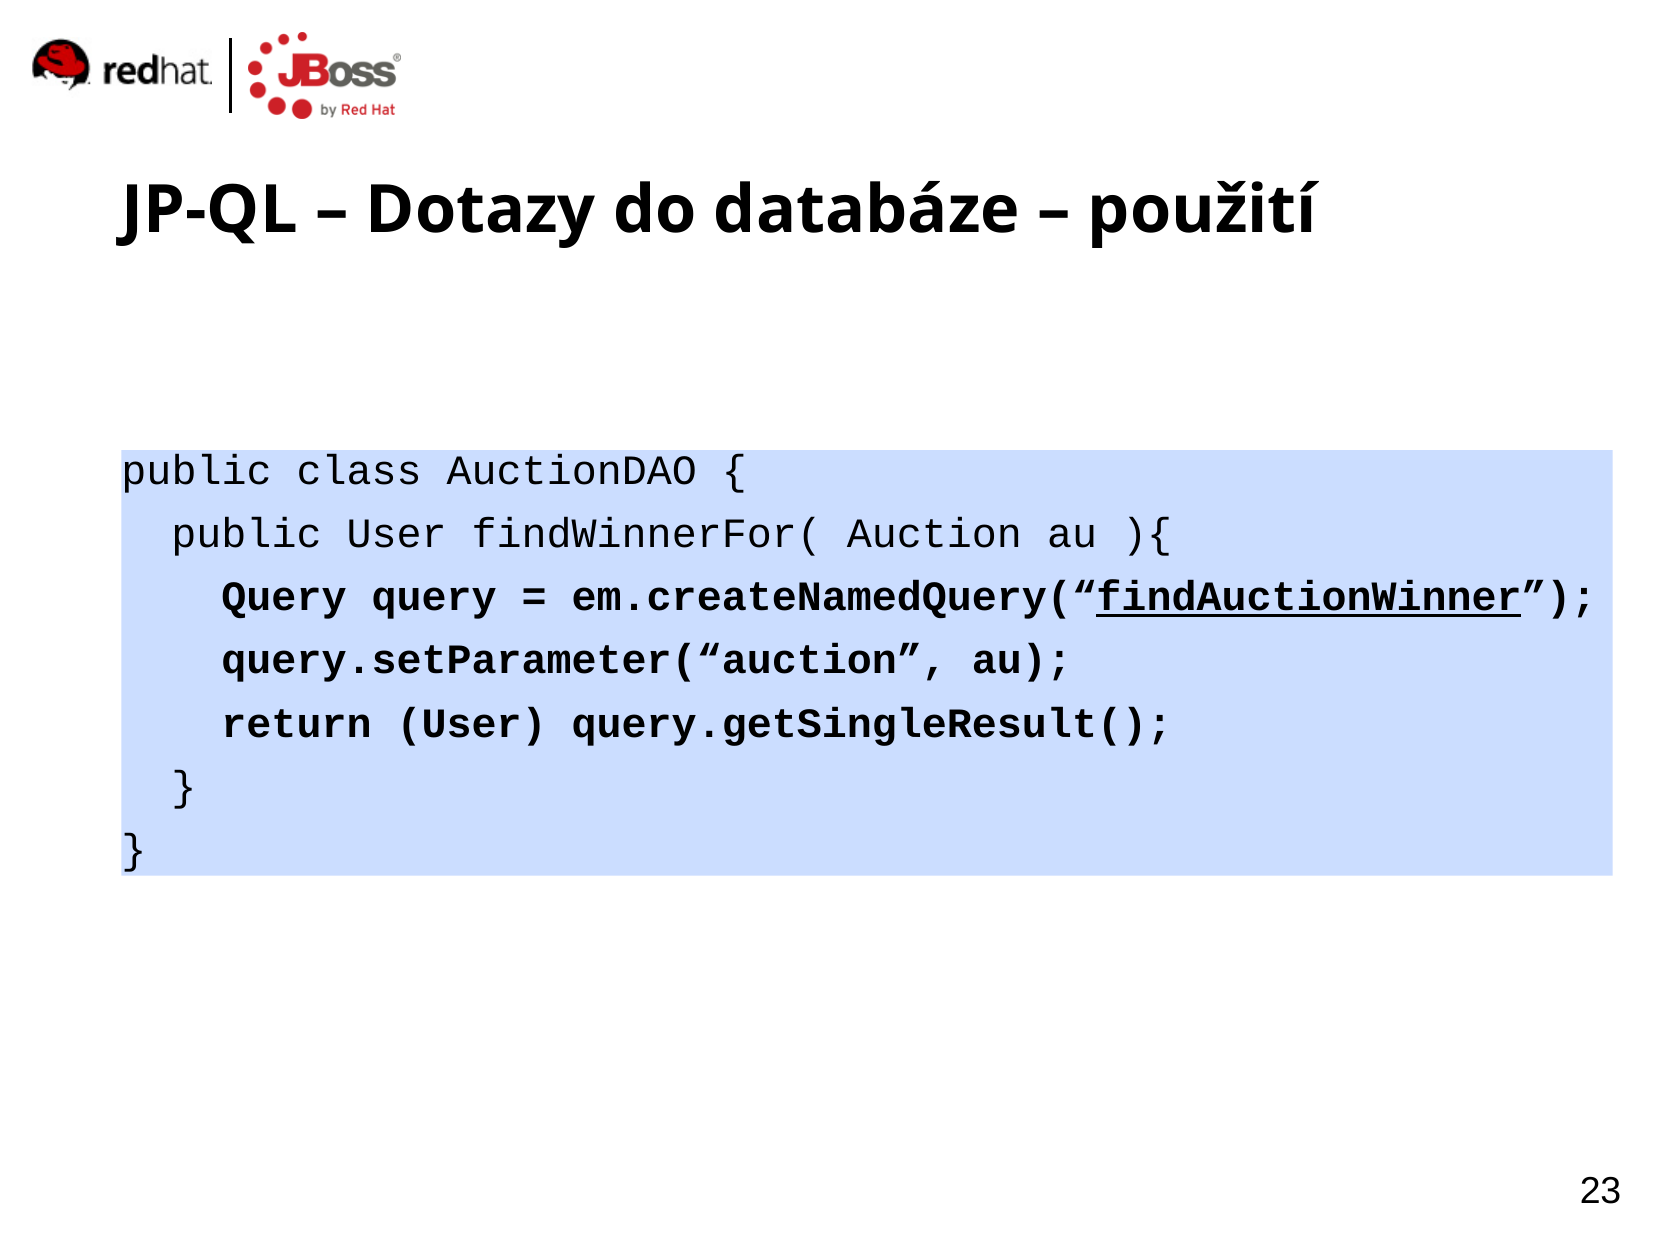

# JP-QL – Dotazy do databáze – použití
public class AuctionDAO {
 public User findWinnerFor( Auction au ){
 Query query = em.createNamedQuery(“findAuctionWinner”);
 query.setParameter(“auction”, au);
 return (User) query.getSingleResult();
 }
}